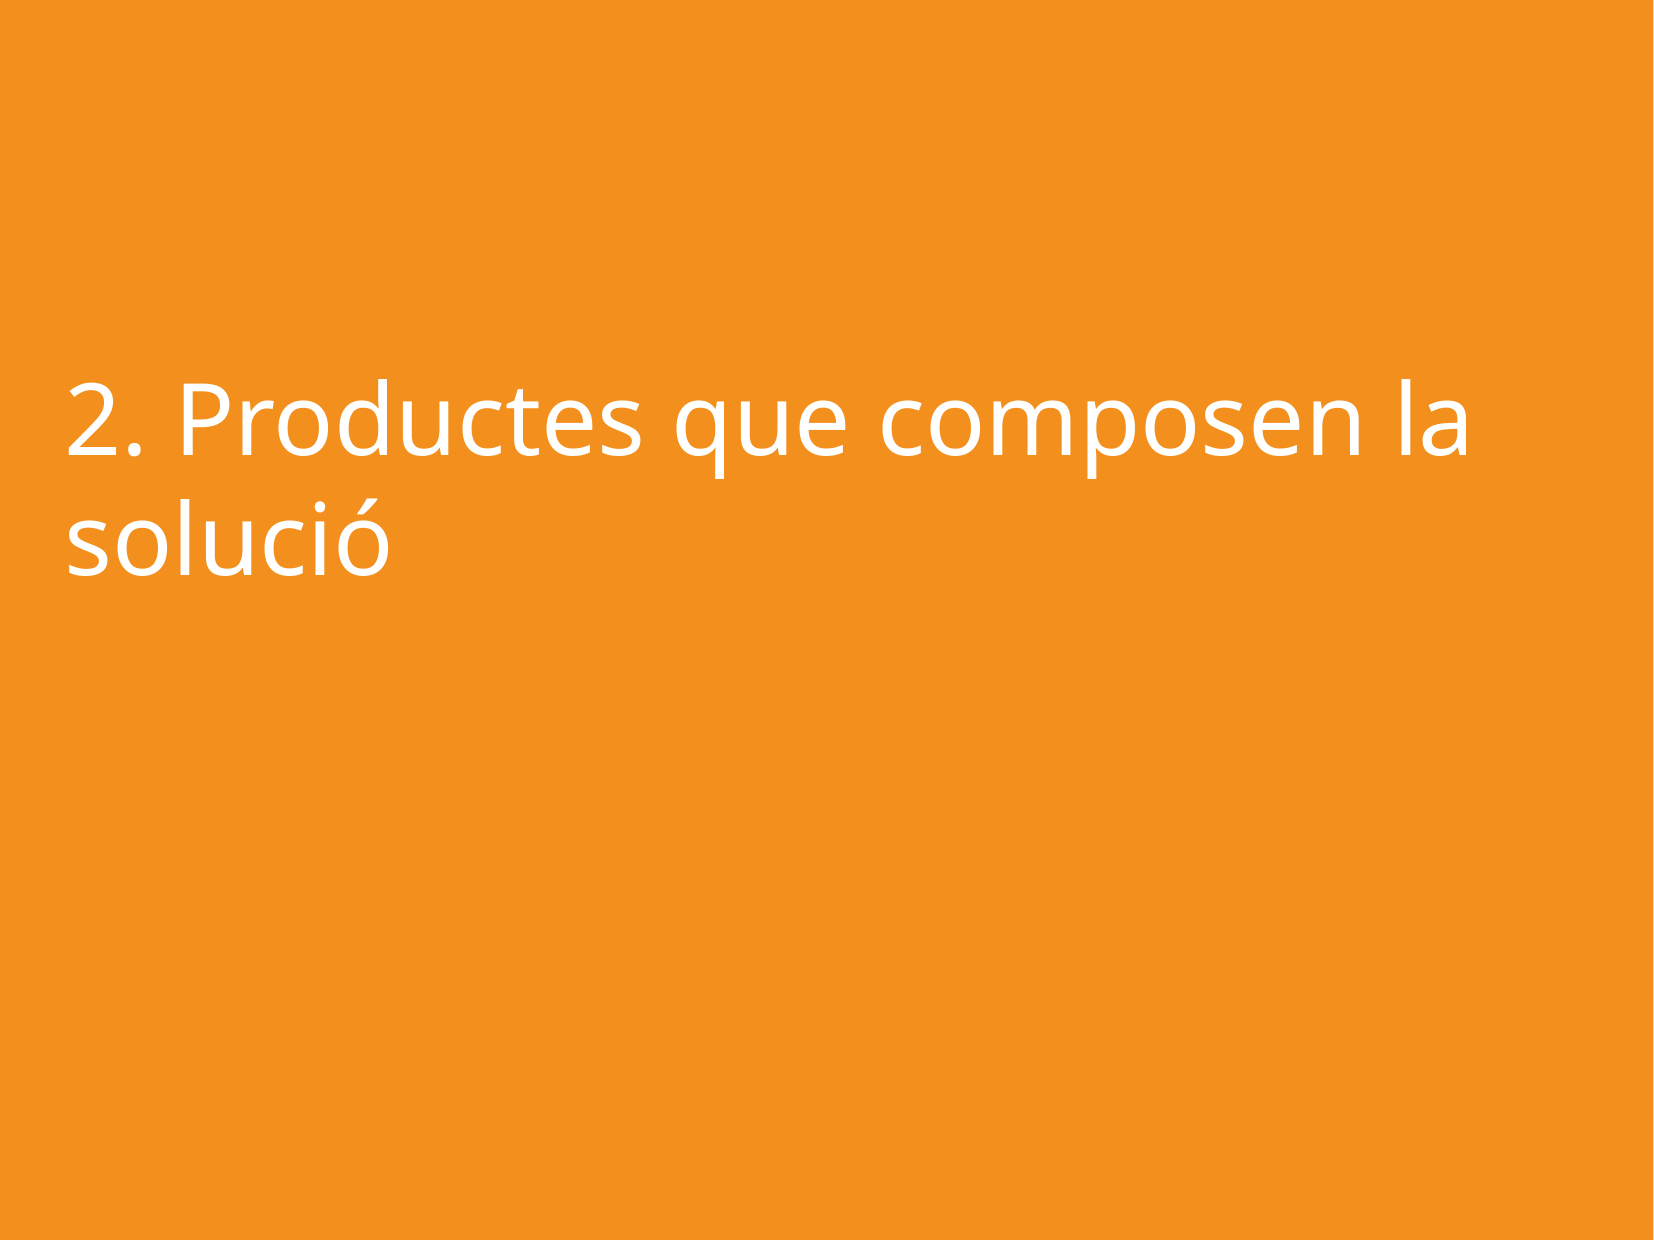

# 2. Productes que composen la solució